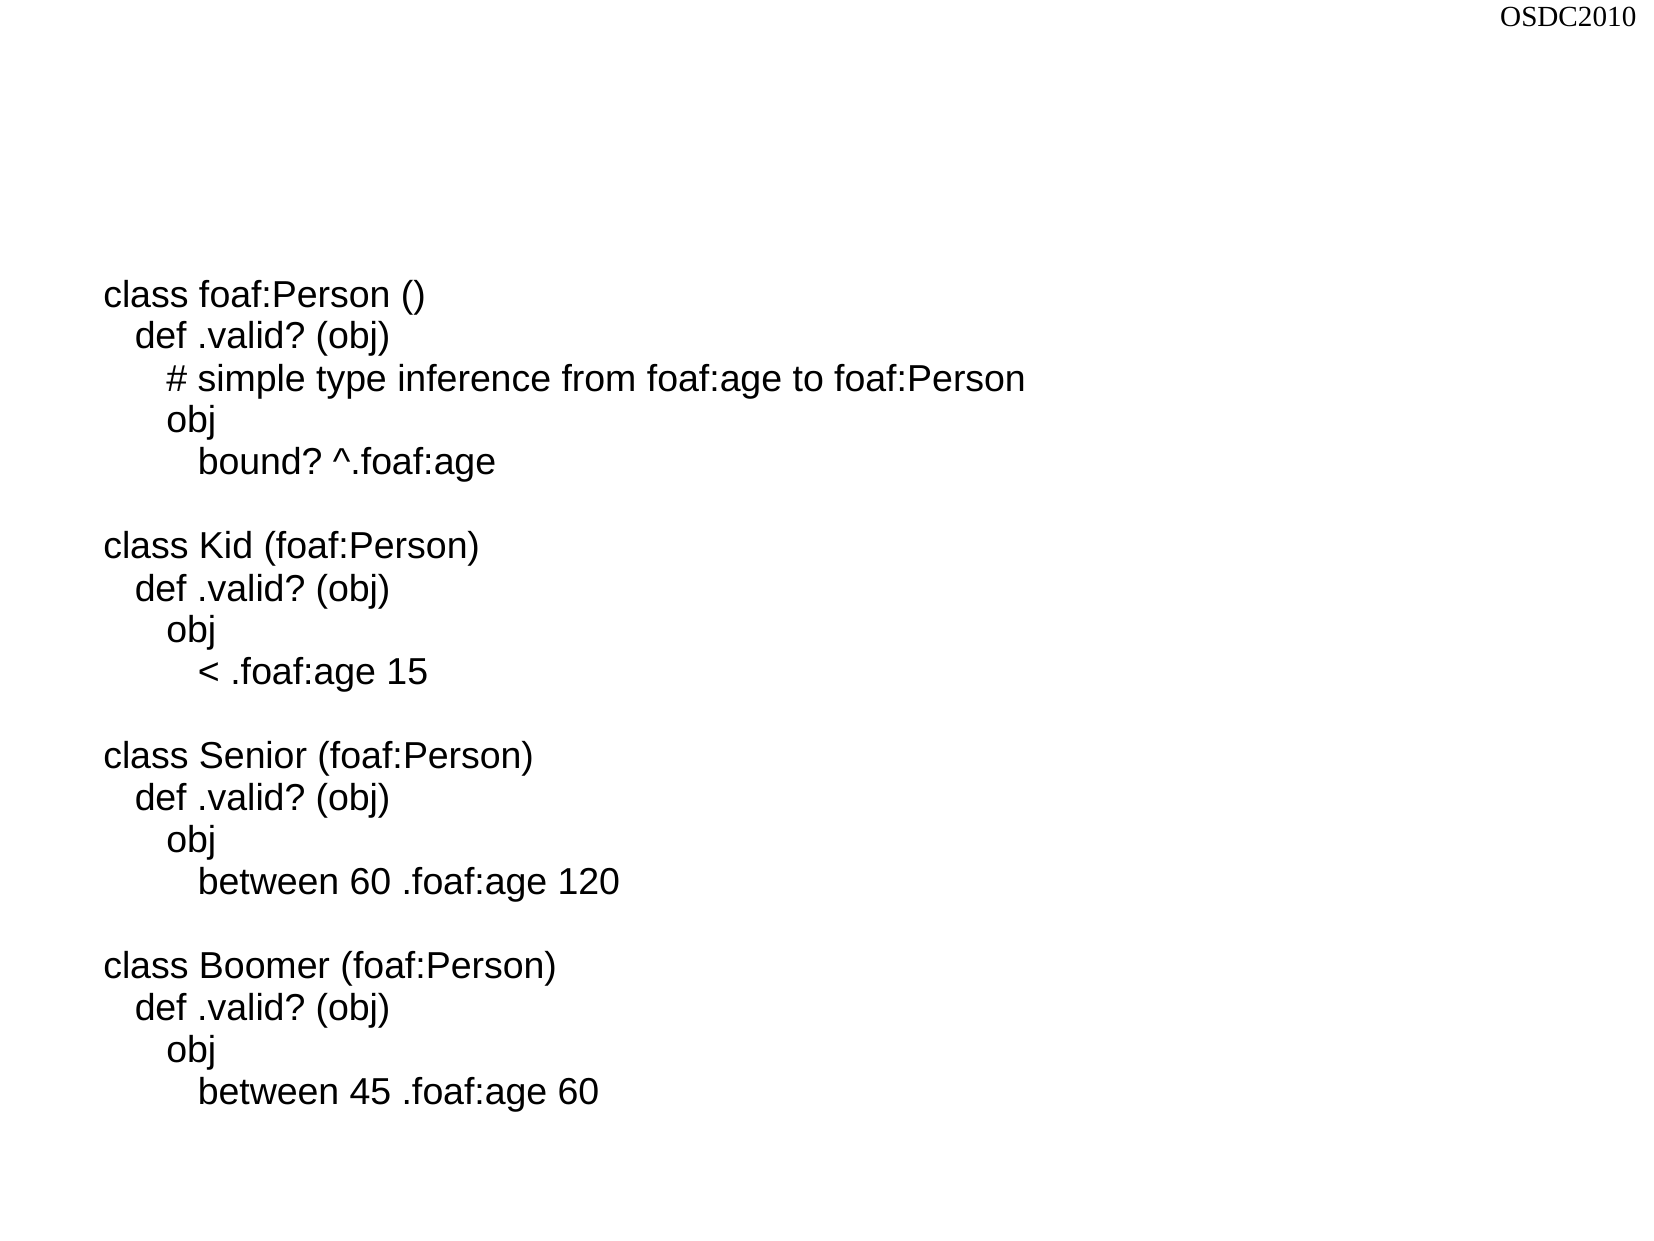

class foaf:Person ()
 def .valid? (obj)
 # simple type inference from foaf:age to foaf:Person
 obj
 bound? ^.foaf:age
class Kid (foaf:Person)
 def .valid? (obj)
 obj
 < .foaf:age 15
class Senior (foaf:Person)
 def .valid? (obj)
 obj
 between 60 .foaf:age 120
class Boomer (foaf:Person)
 def .valid? (obj)
 obj
 between 45 .foaf:age 60